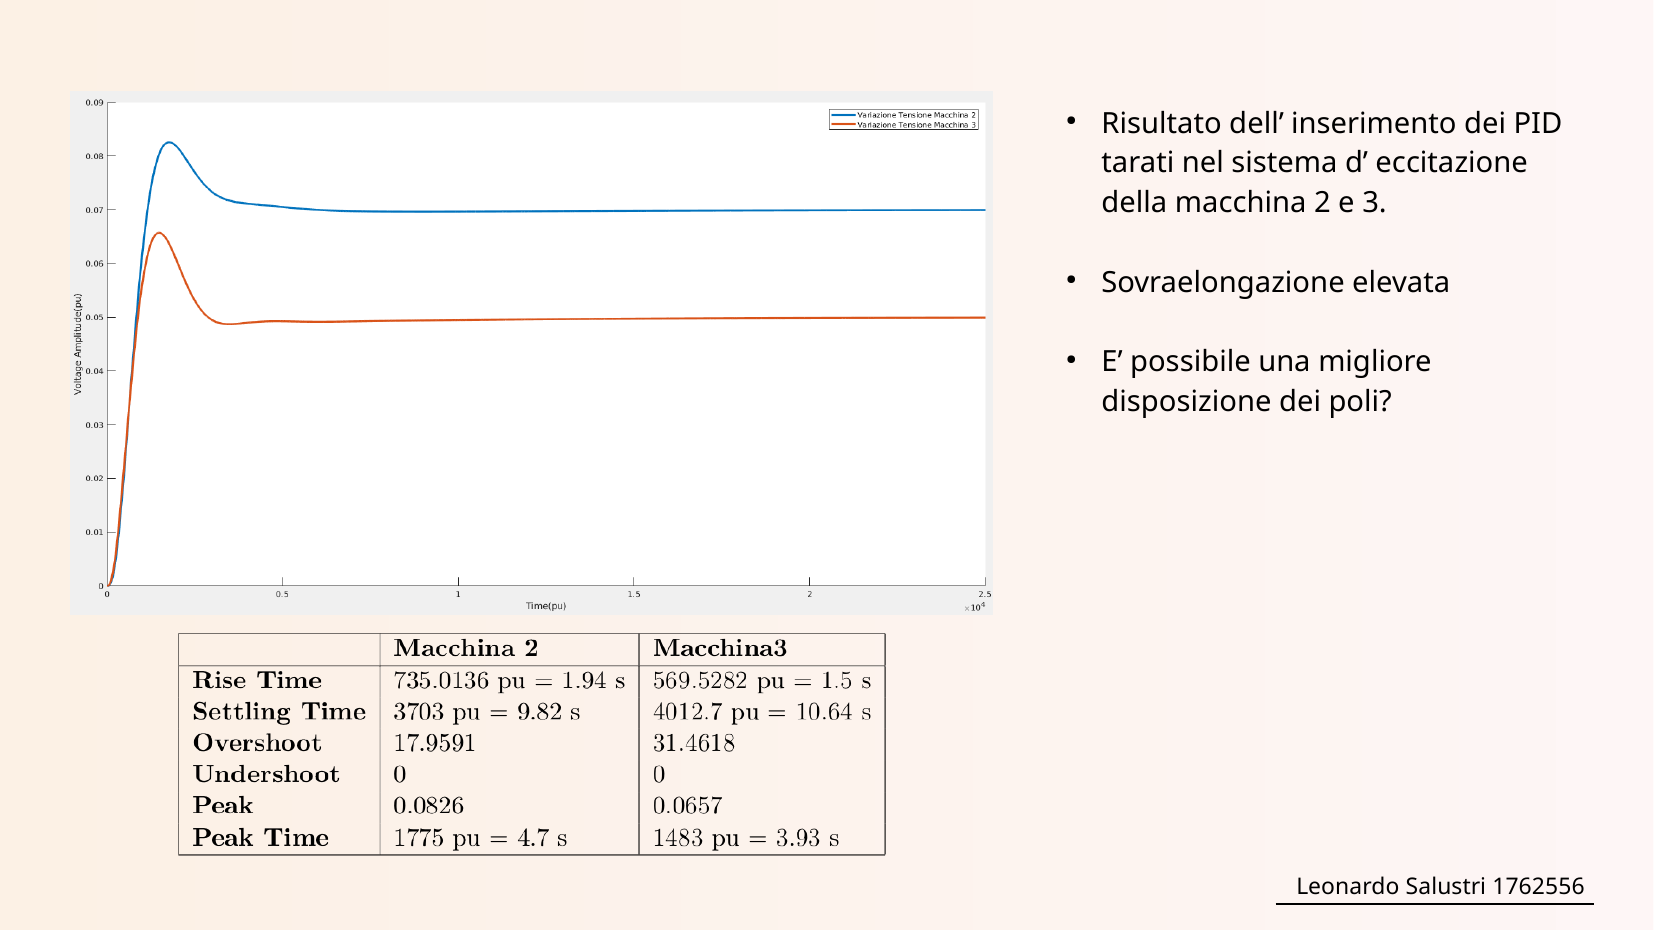

Risultato dell’ inserimento dei PID tarati nel sistema d’ eccitazione della macchina 2 e 3.
Sovraelongazione elevata
E’ possibile una migliore disposizione dei poli?
Leonardo Salustri 1762556